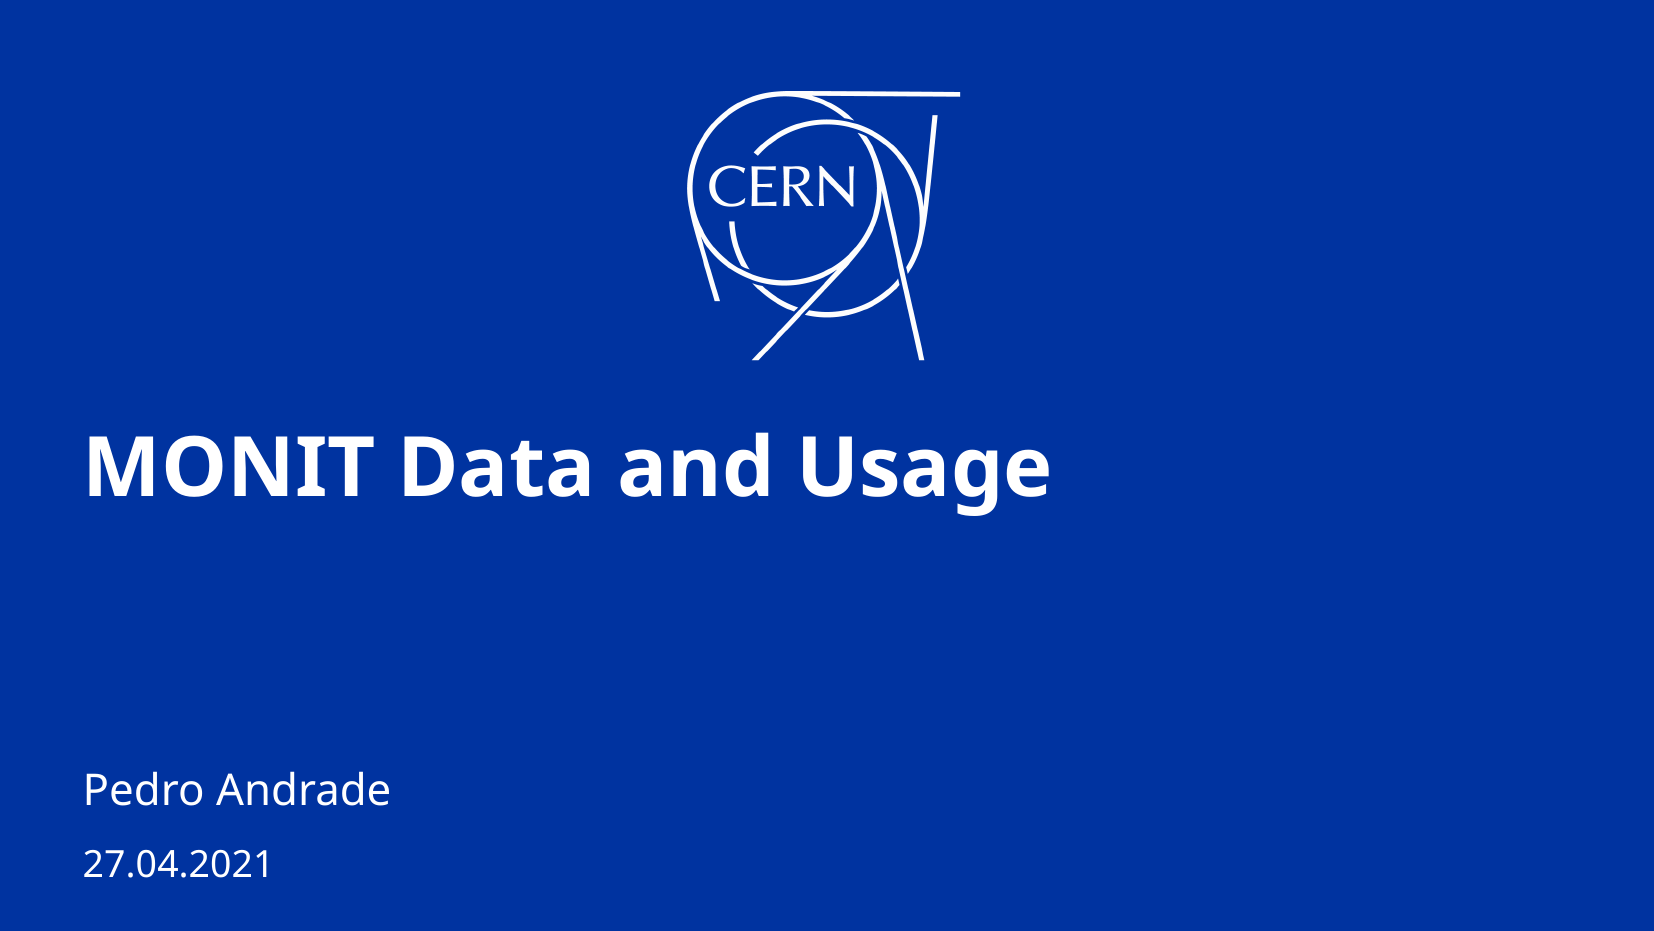

# MONIT Data and Usage
Pedro Andrade
27.04.2021